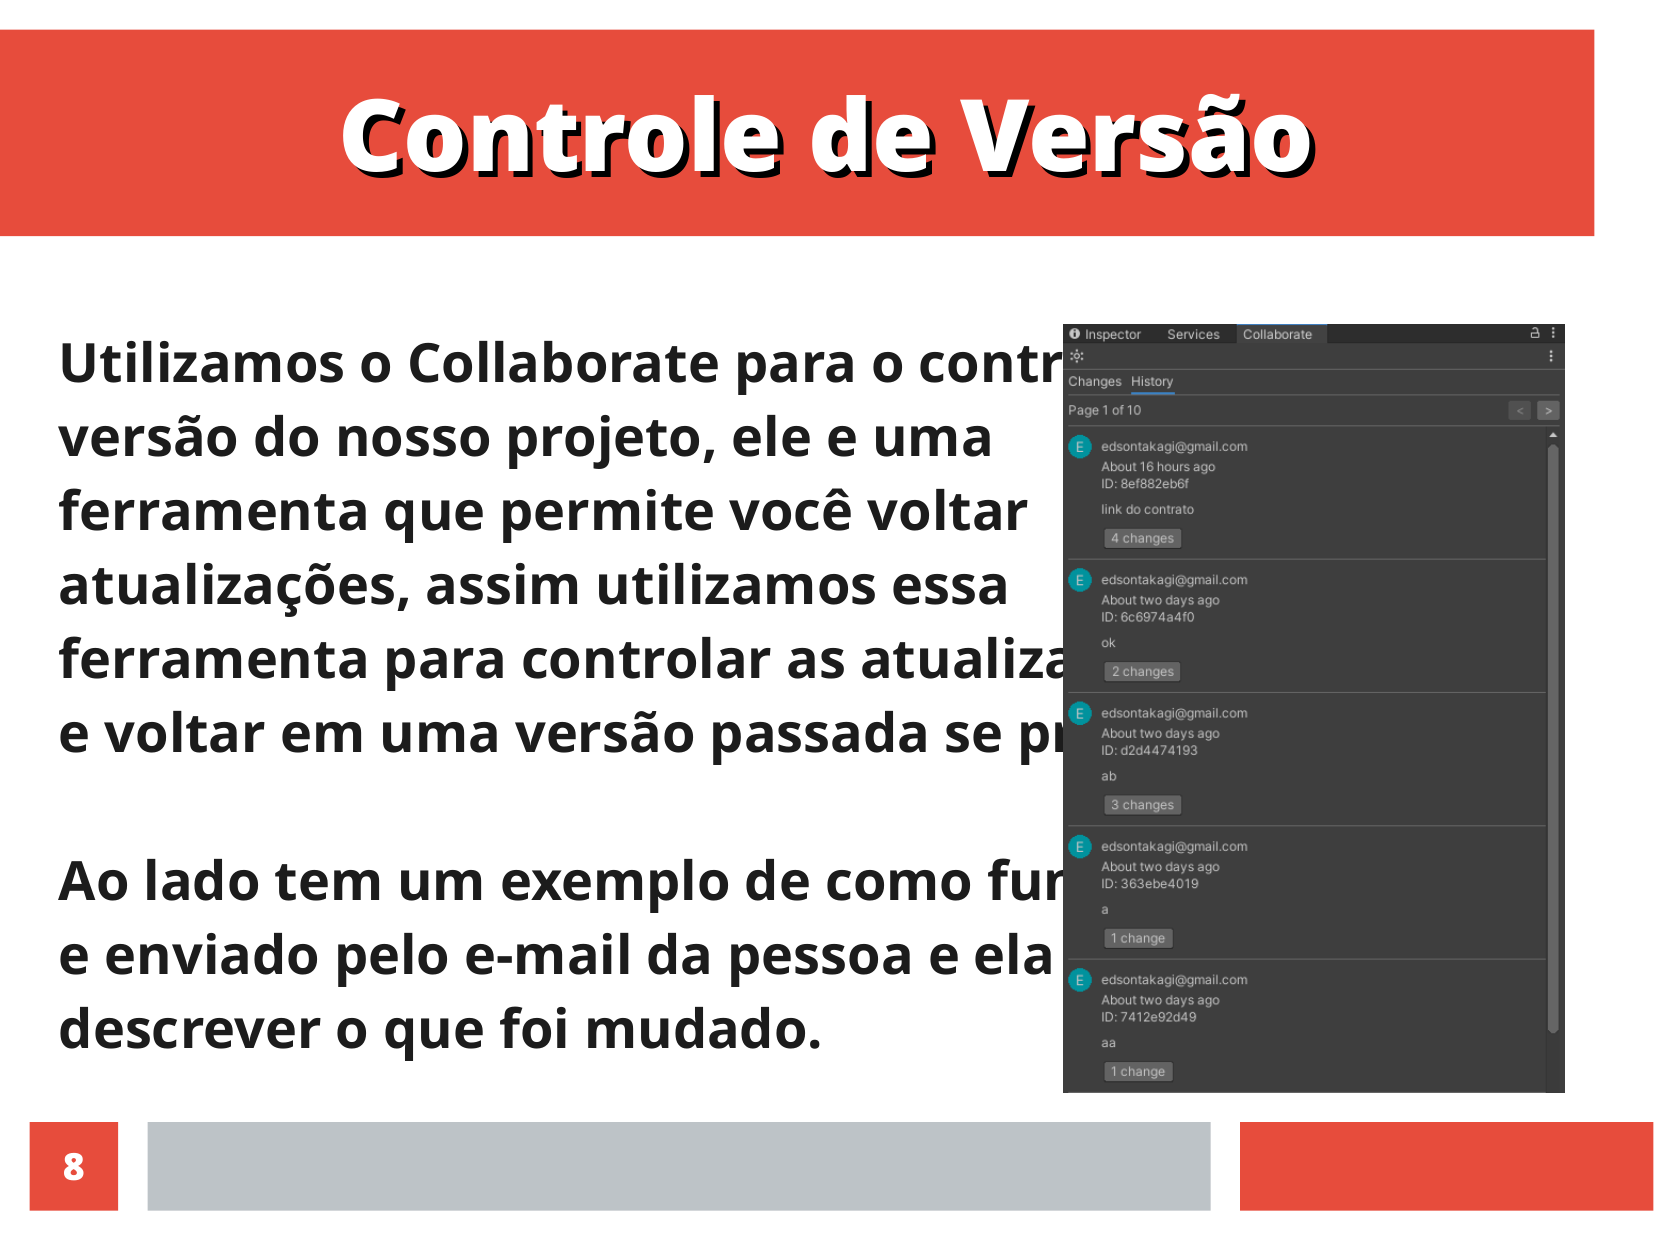

# Controle de Versão
Utilizamos o Collaborate para o controle de
versão do nosso projeto, ele e uma
ferramenta que permite você voltar
atualizações, assim utilizamos essa
ferramenta para controlar as atualizações
e voltar em uma versão passada se preciso.
Ao lado tem um exemplo de como funciona,
e enviado pelo e-mail da pessoa e ela pode
descrever o que foi mudado.
8